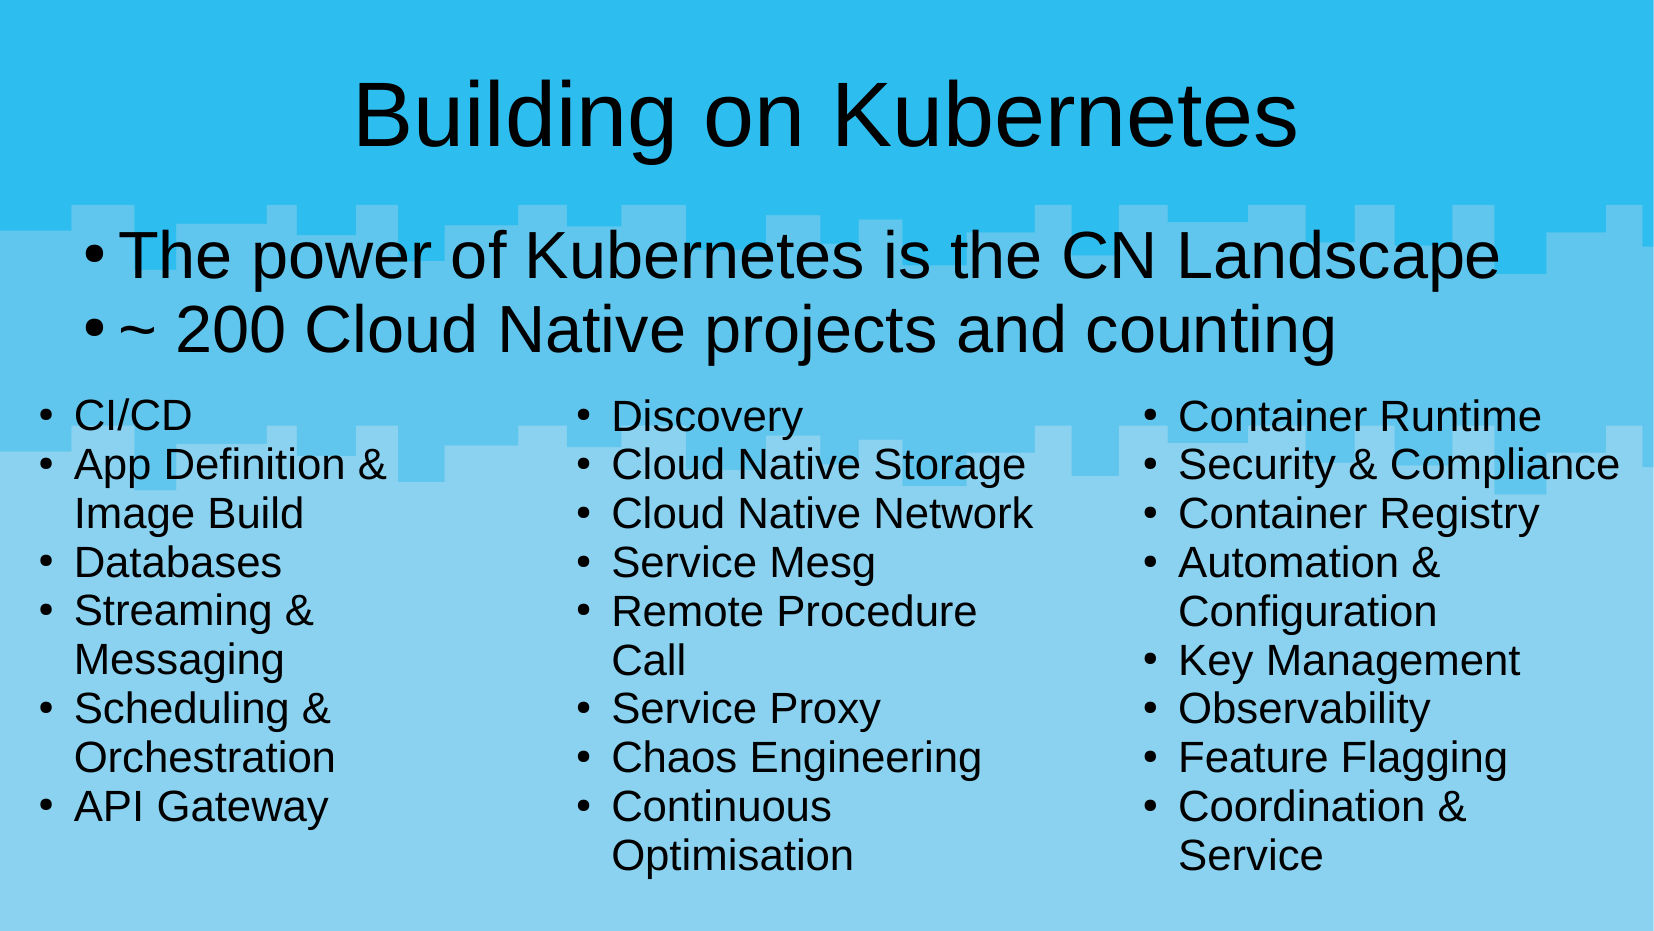

# Building on Kubernetes
The power of Kubernetes is the CN Landscape
~ 200 Cloud Native projects and counting
CI/CD
App Definition & Image Build
Databases
Streaming & Messaging
Scheduling & Orchestration
API Gateway
Discovery
Cloud Native Storage
Cloud Native Network
Service Mesg
Remote Procedure Call
Service Proxy
Chaos Engineering
Continuous Optimisation
Container Runtime
Security & Compliance
Container Registry
Automation & Configuration
Key Management
Observability
Feature Flagging
Coordination & Service